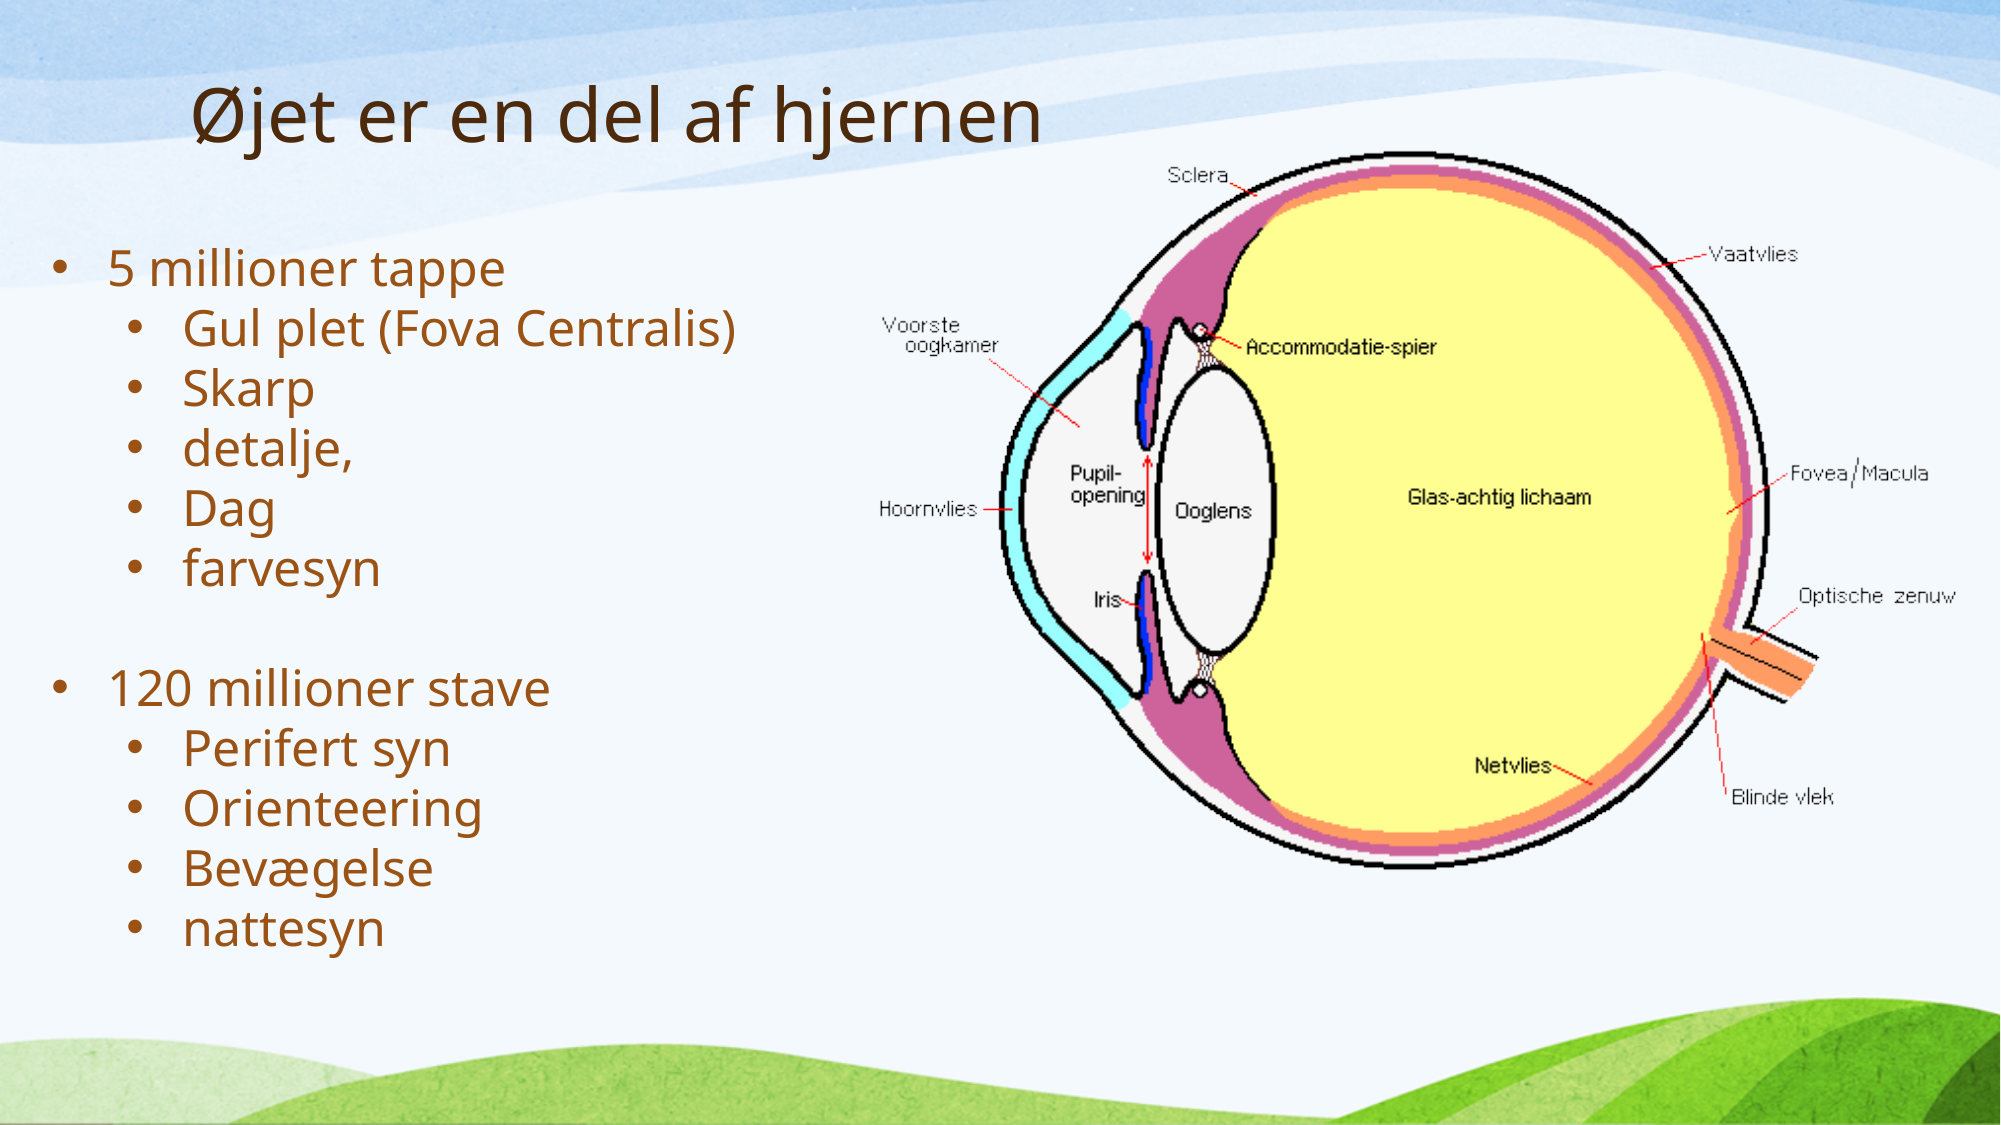

# Øjet er en del af hjernen
5 millioner tappe
Gul plet (Fova Centralis)
Skarp
detalje,
Dag
farvesyn
120 millioner stave
Perifert syn
Orienteering
Bevægelse
nattesyn